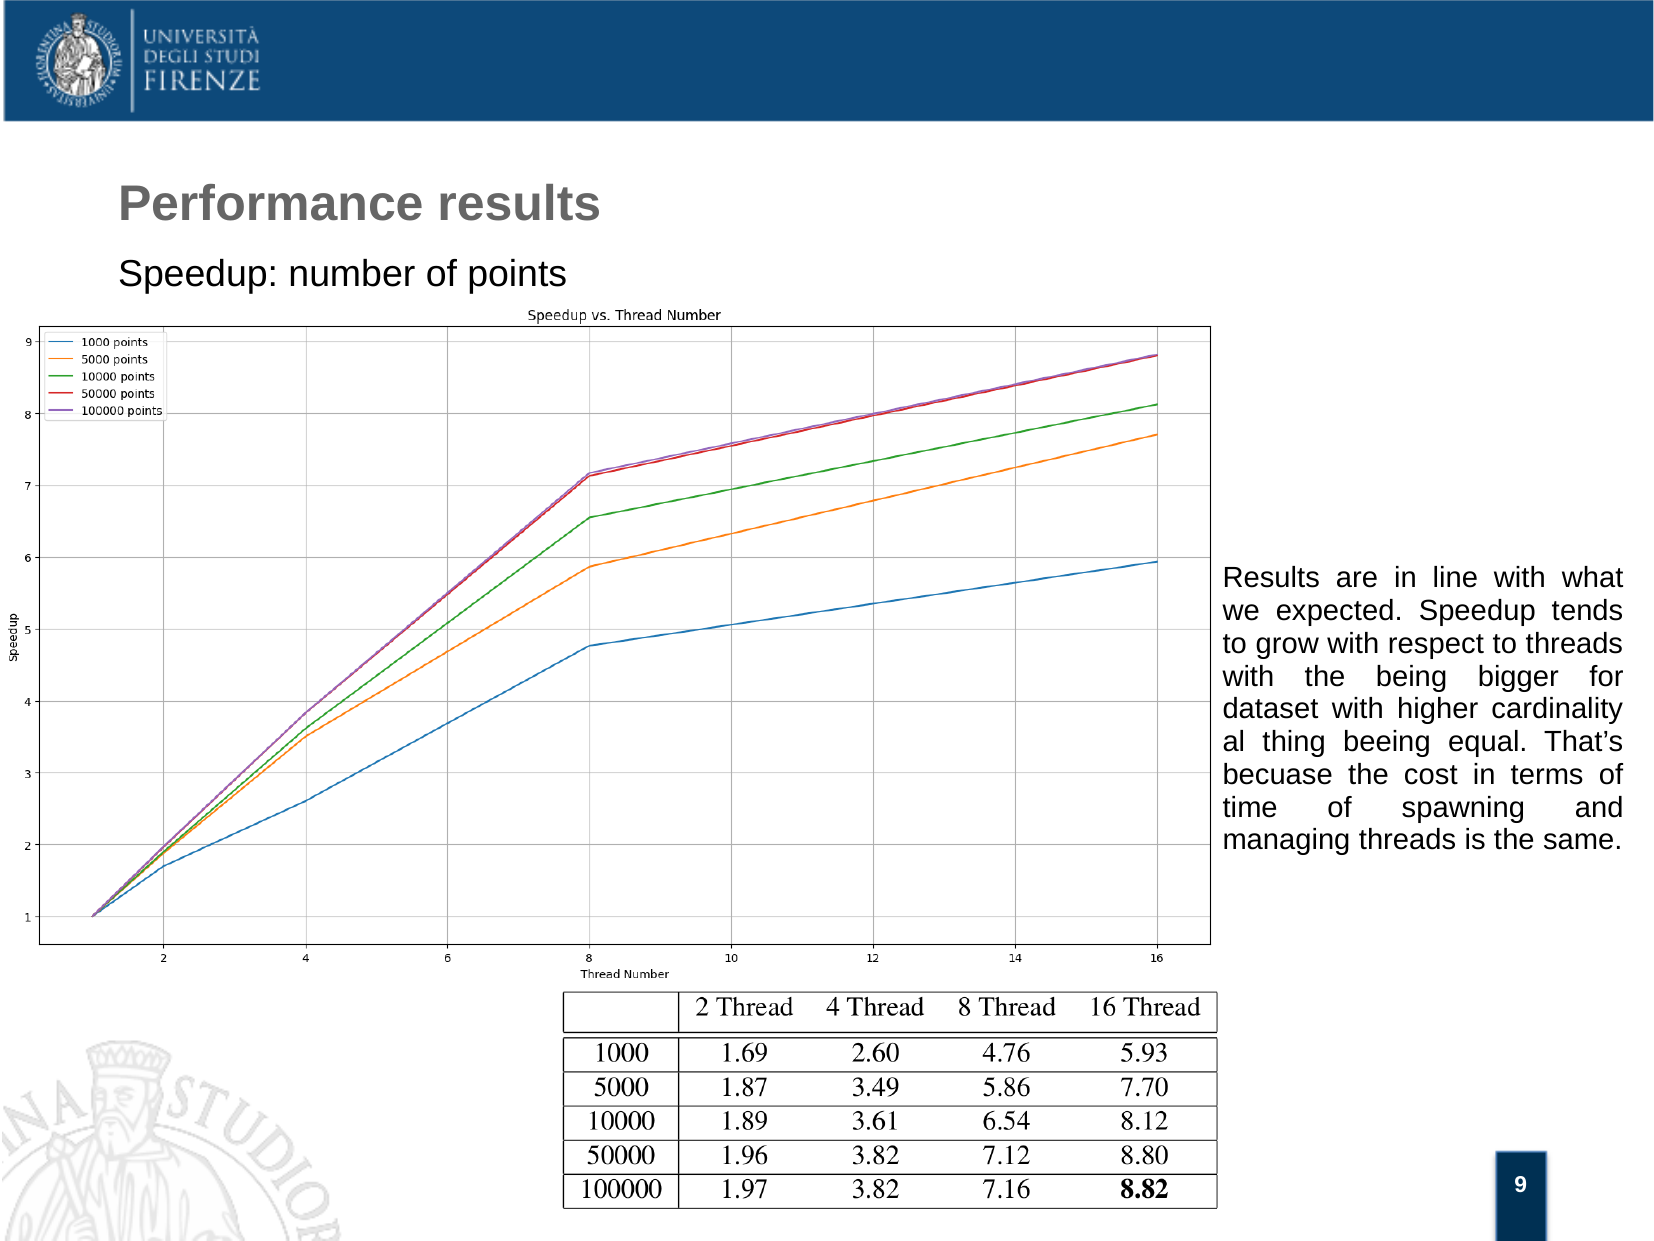

Performance results
Speedup: number of points
Results are in line with what we expected. Speedup tends to grow with respect to threads with the being bigger for dataset with higher cardinality al thing beeing equal. That’s becuase the cost in terms of time of spawning and managing threads is the same.
9